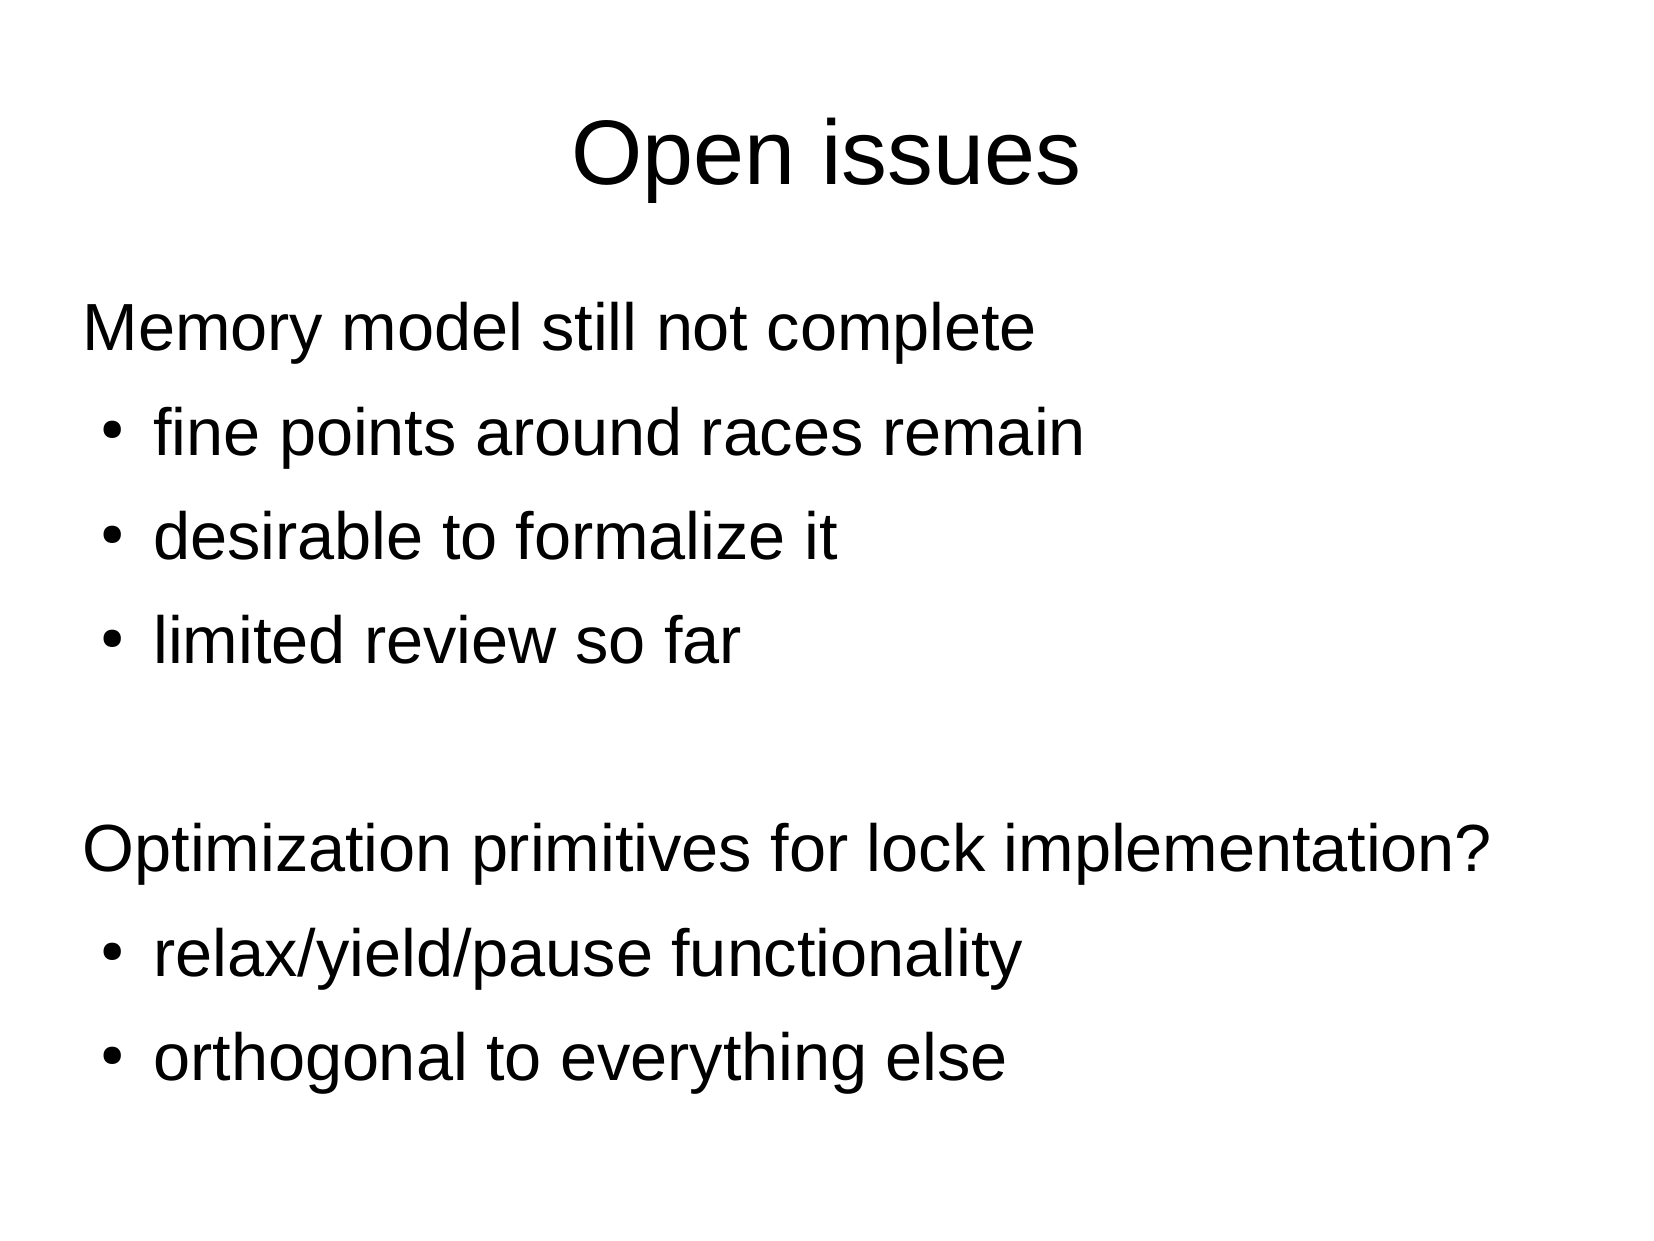

# Open issues
Memory model still not complete
fine points around races remain
desirable to formalize it
limited review so far
Optimization primitives for lock implementation?
relax/yield/pause functionality
orthogonal to everything else